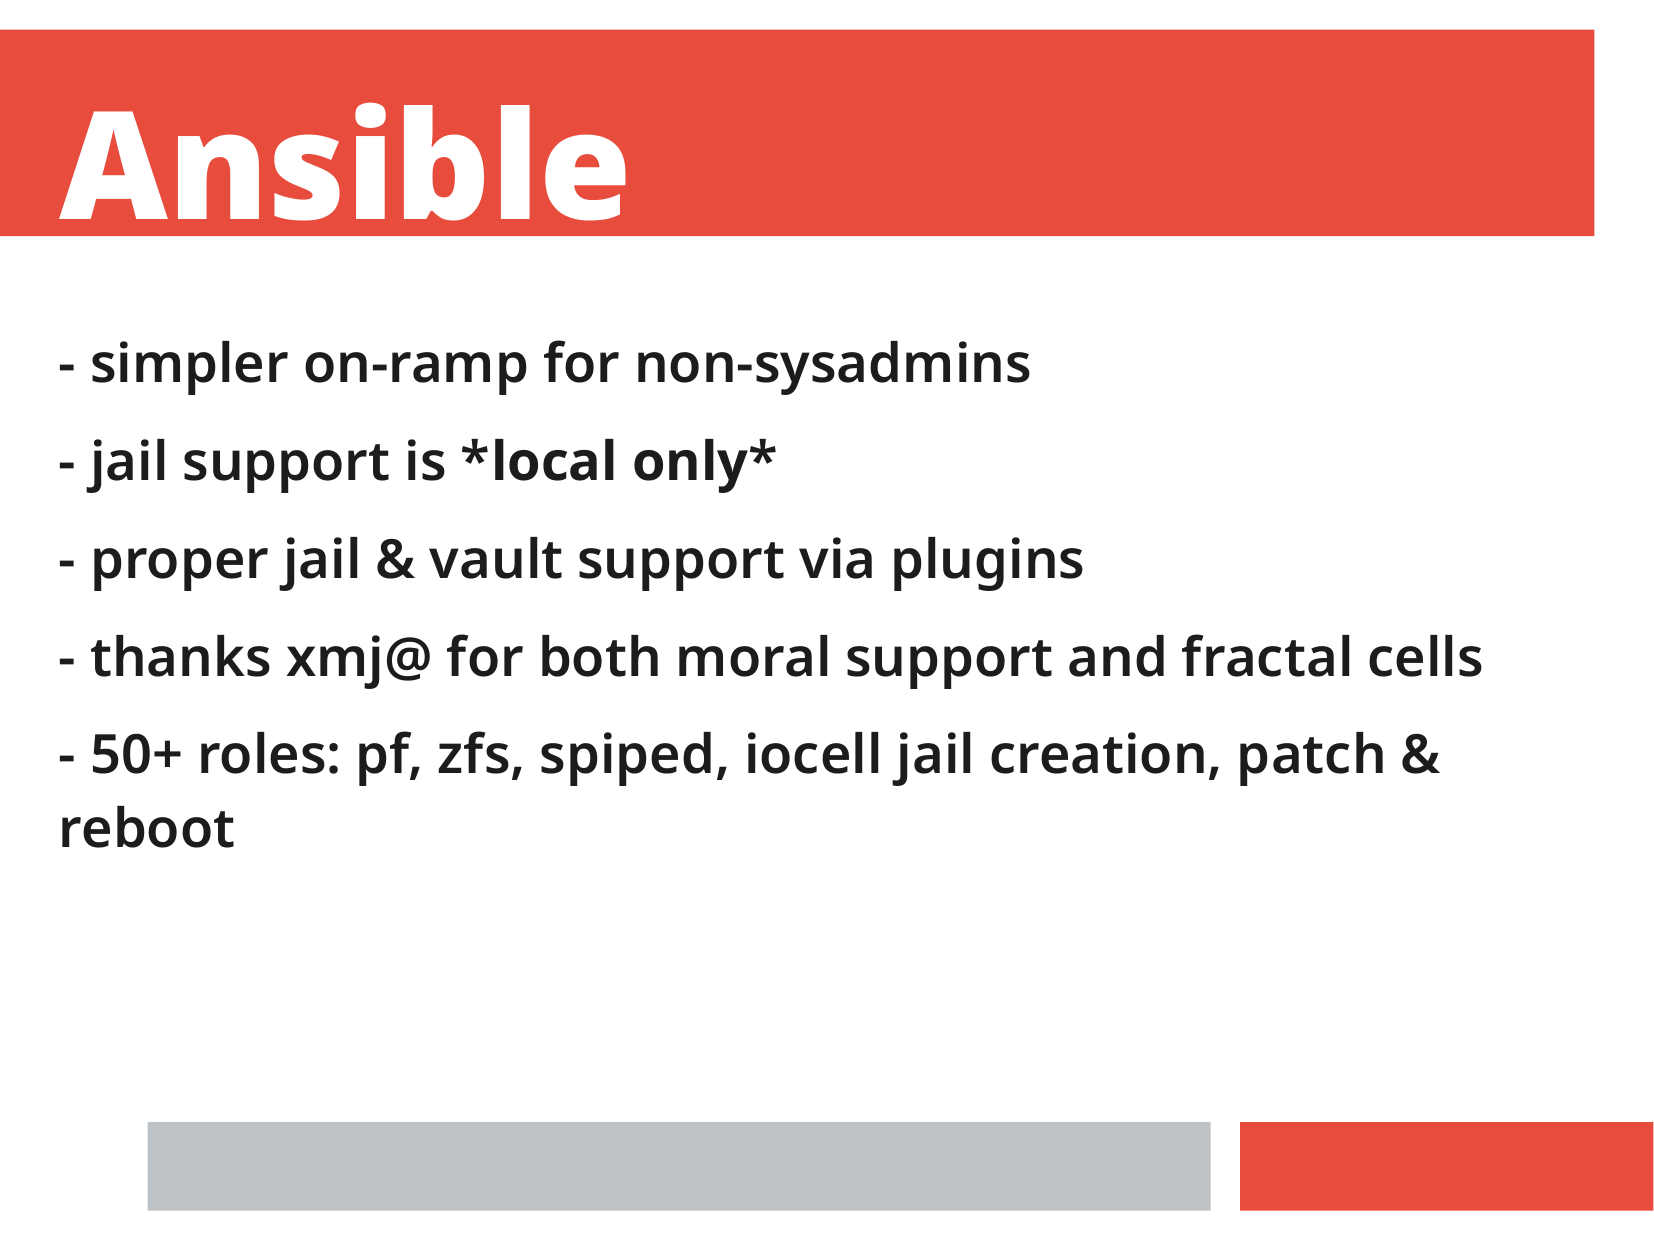

# Ansible
- simpler on-ramp for non-sysadmins
- jail support is *local only*
- proper jail & vault support via plugins
- thanks xmj@ for both moral support and fractal cells
- 50+ roles: pf, zfs, spiped, iocell jail creation, patch & reboot